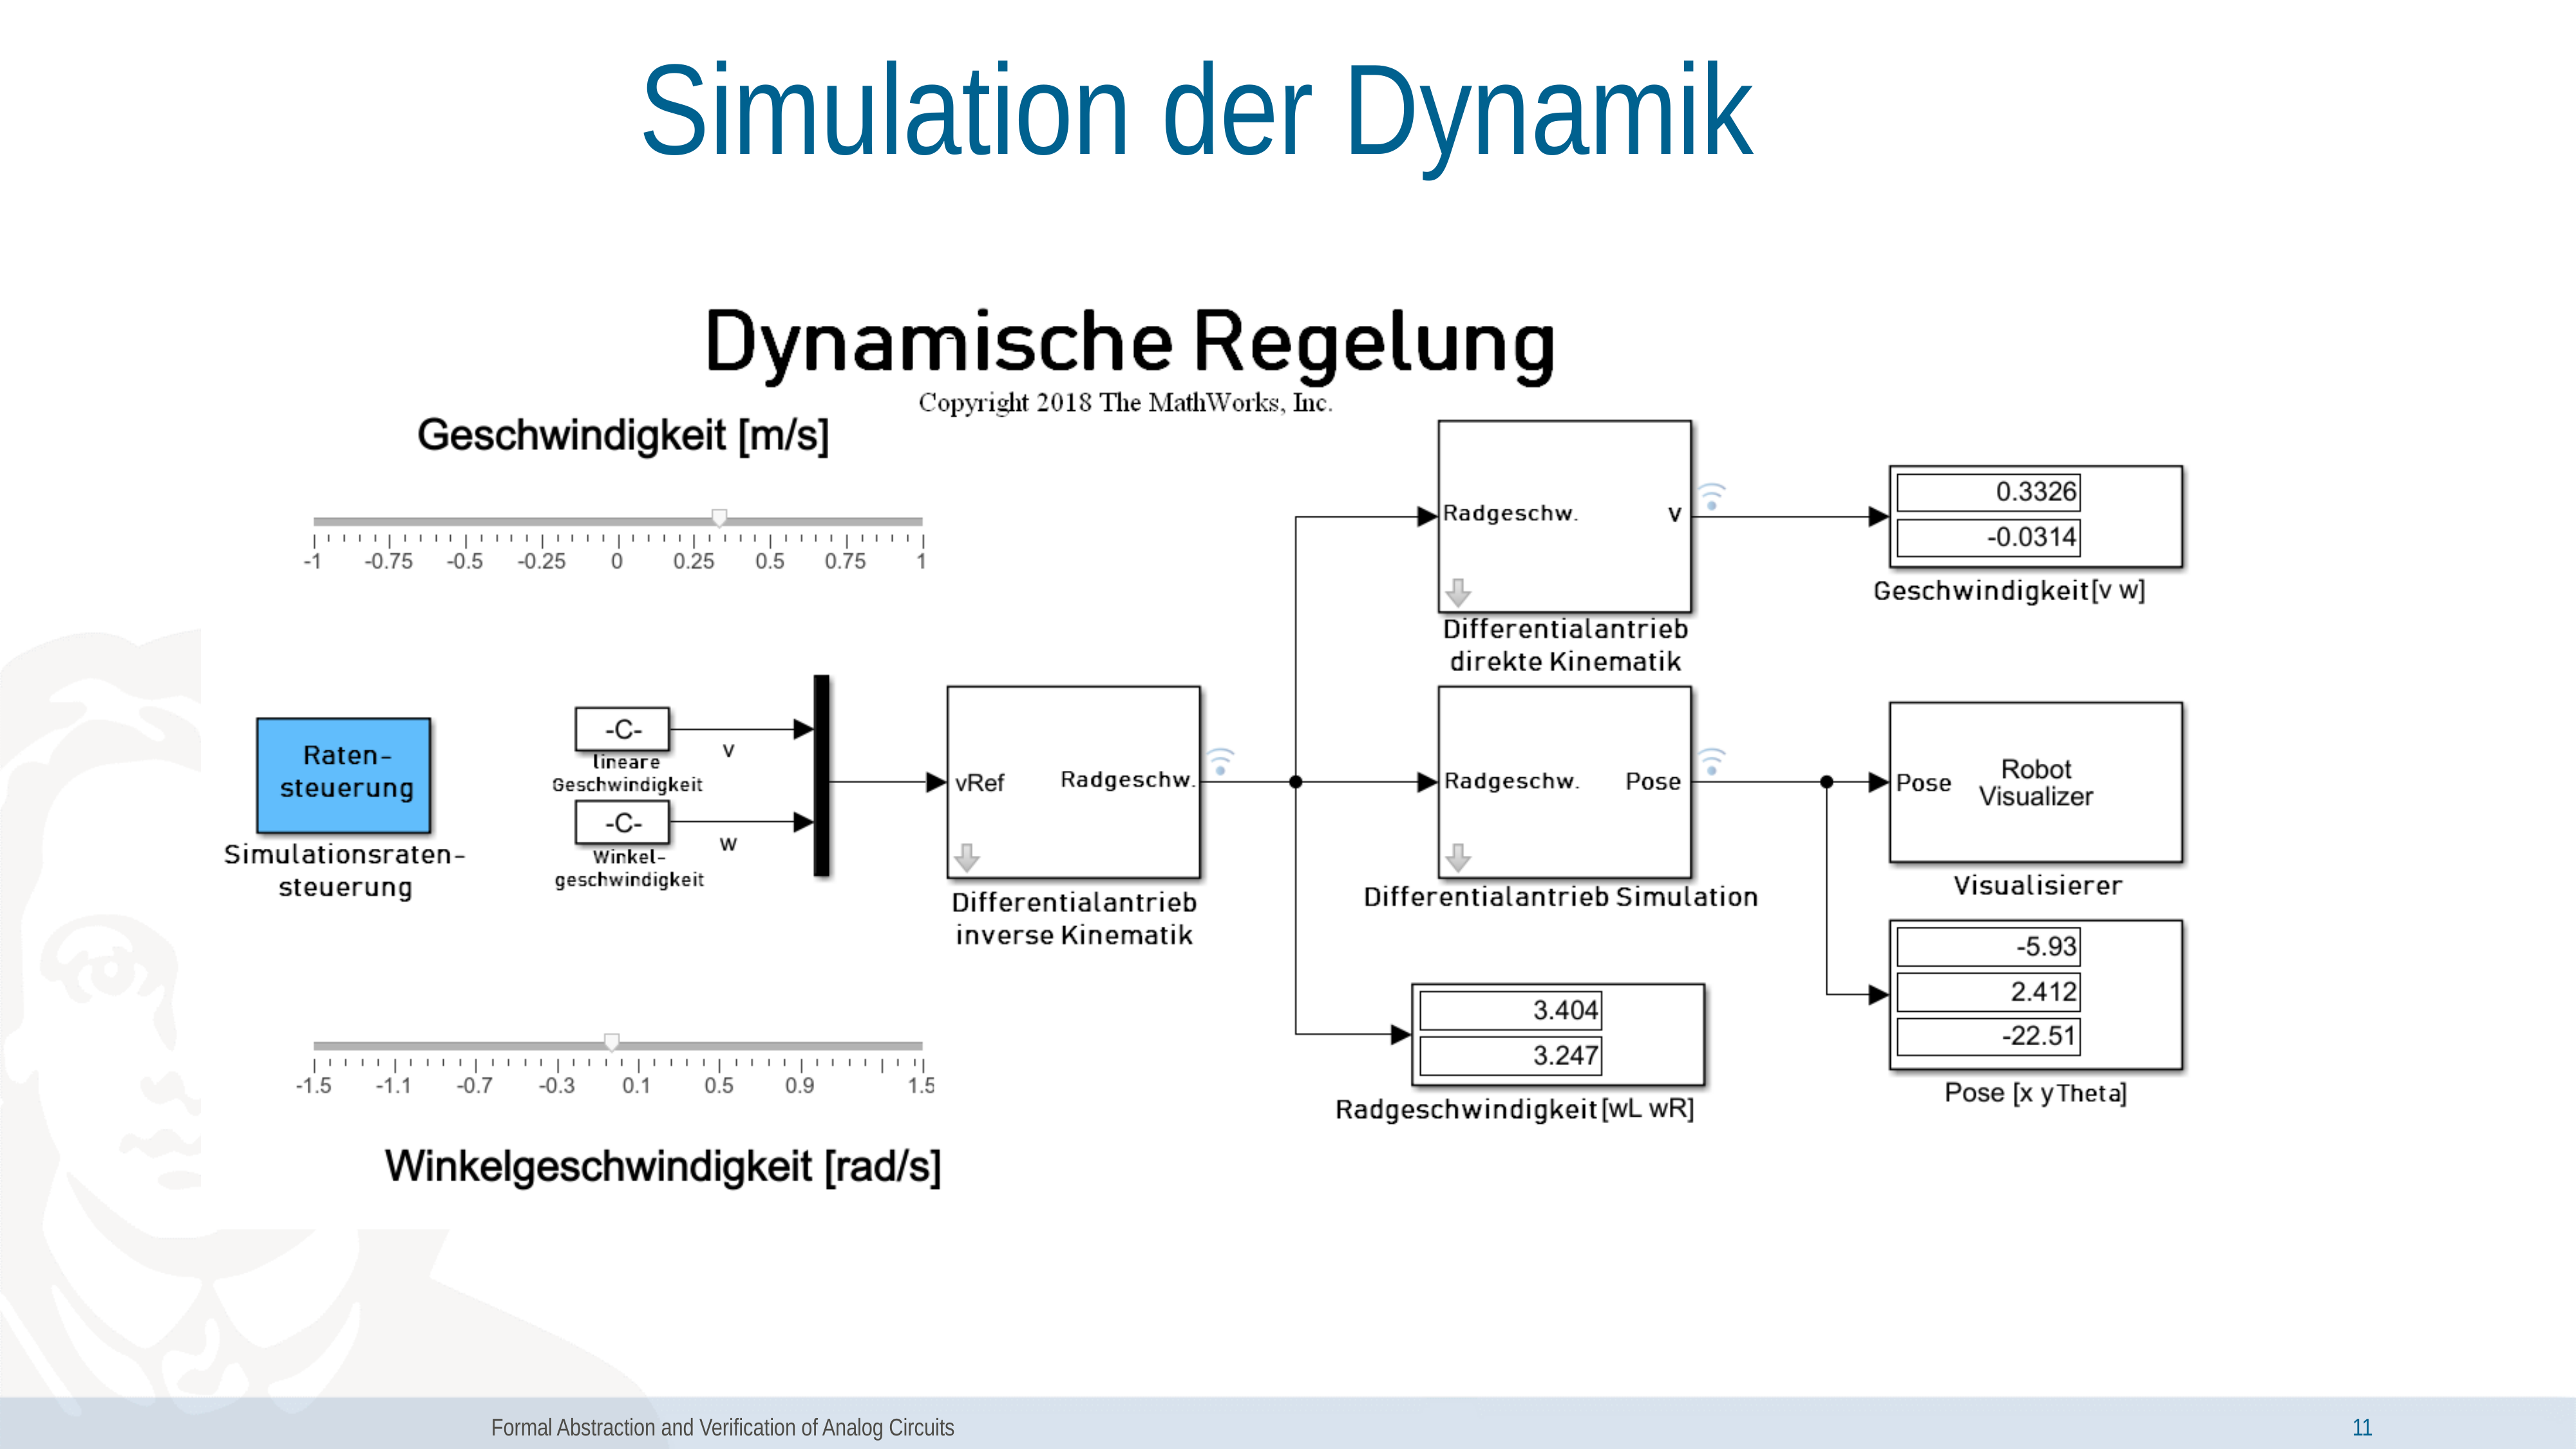

# Simulation der Dynamik
Formal Abstraction and Verification of Analog Circuits